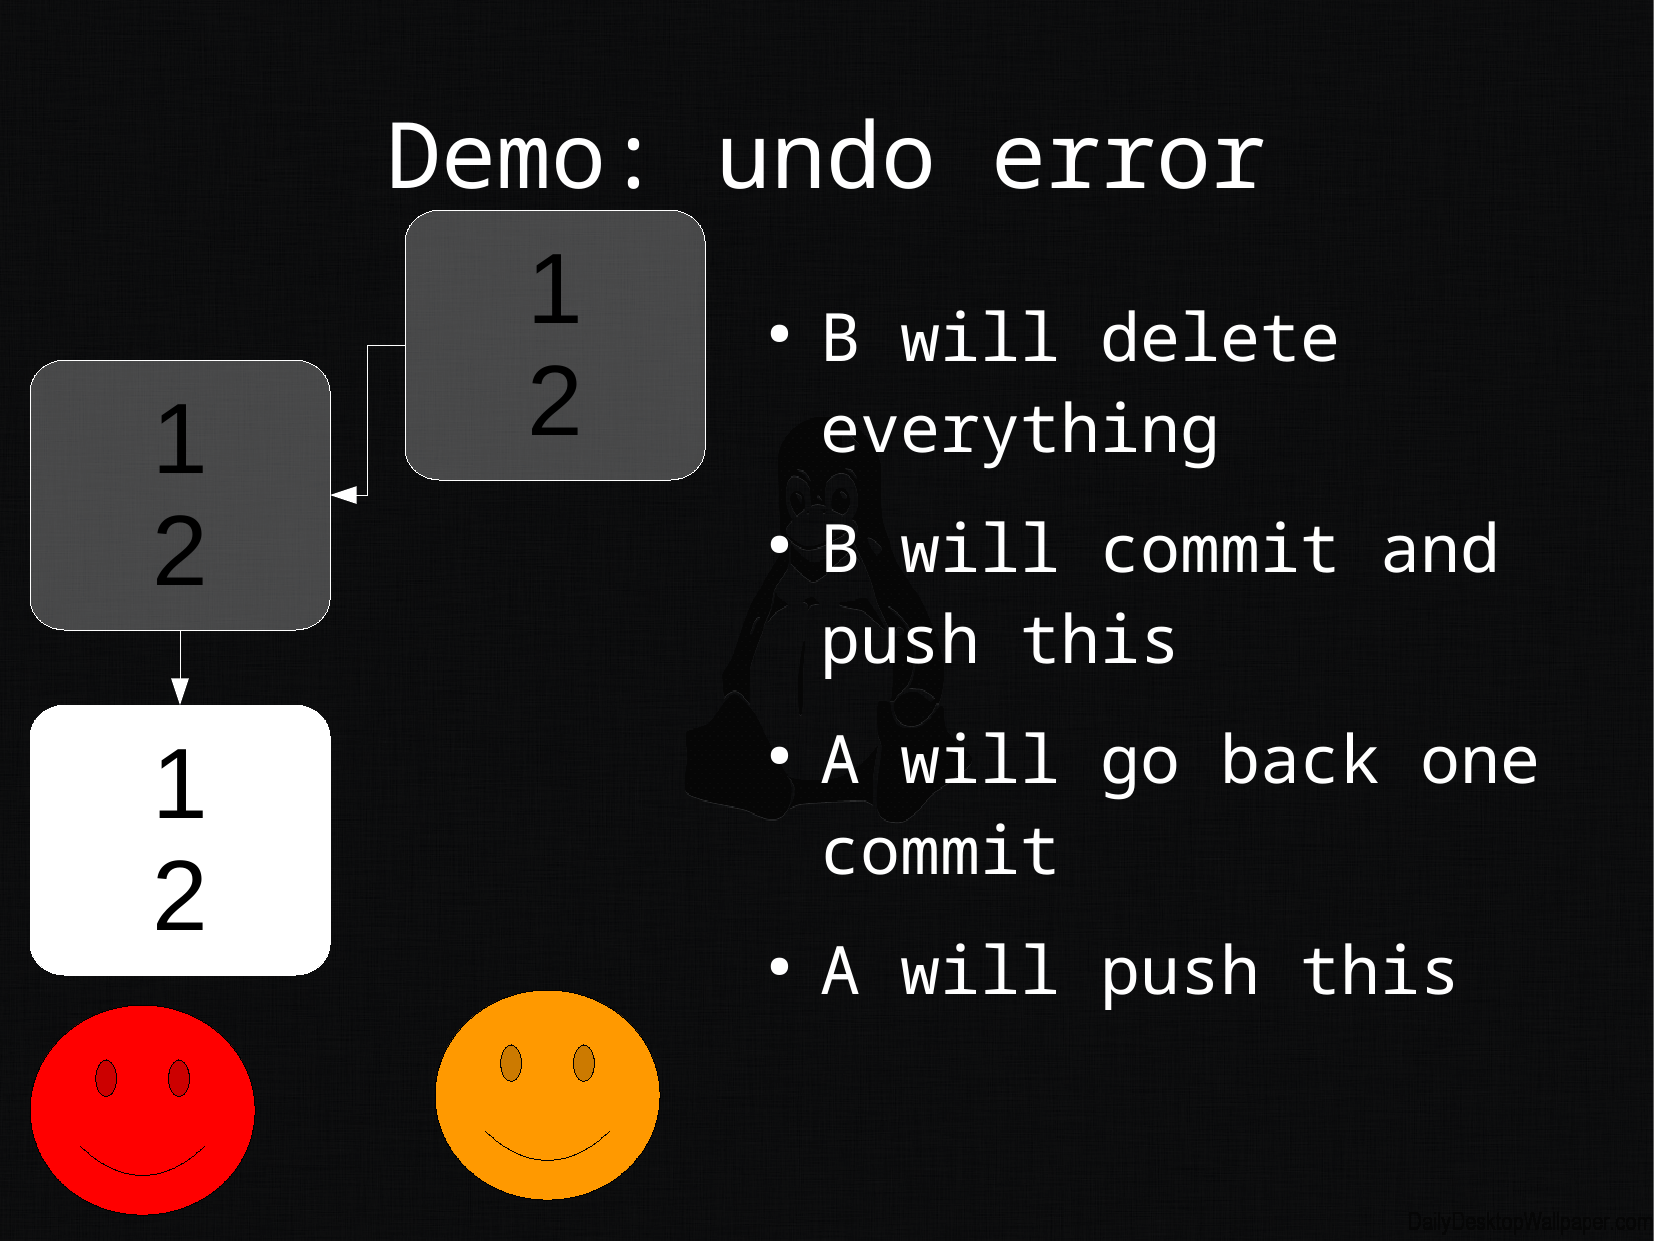

# Demo: undo error
1
2
B will delete everything
B will commit and push this
A will go back one commit
A will push this
1
2
1
2